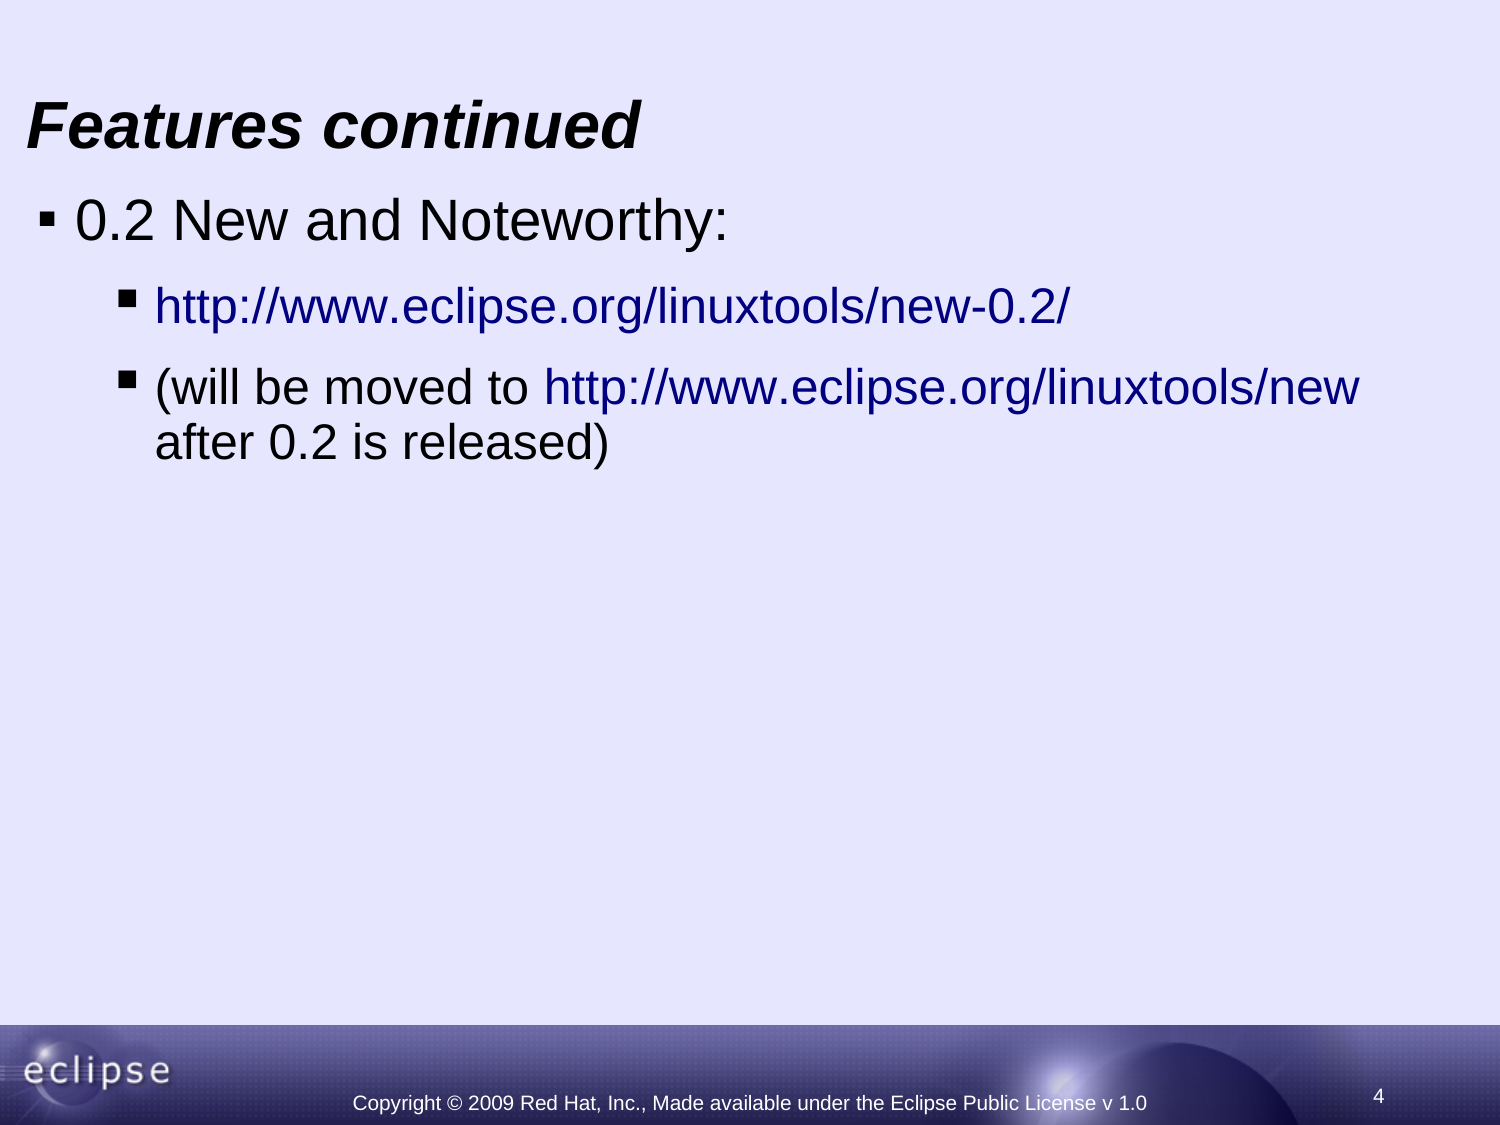

# Features continued
0.2 New and Noteworthy:
http://www.eclipse.org/linuxtools/new-0.2/
(will be moved to http://www.eclipse.org/linuxtools/new after 0.2 is released)